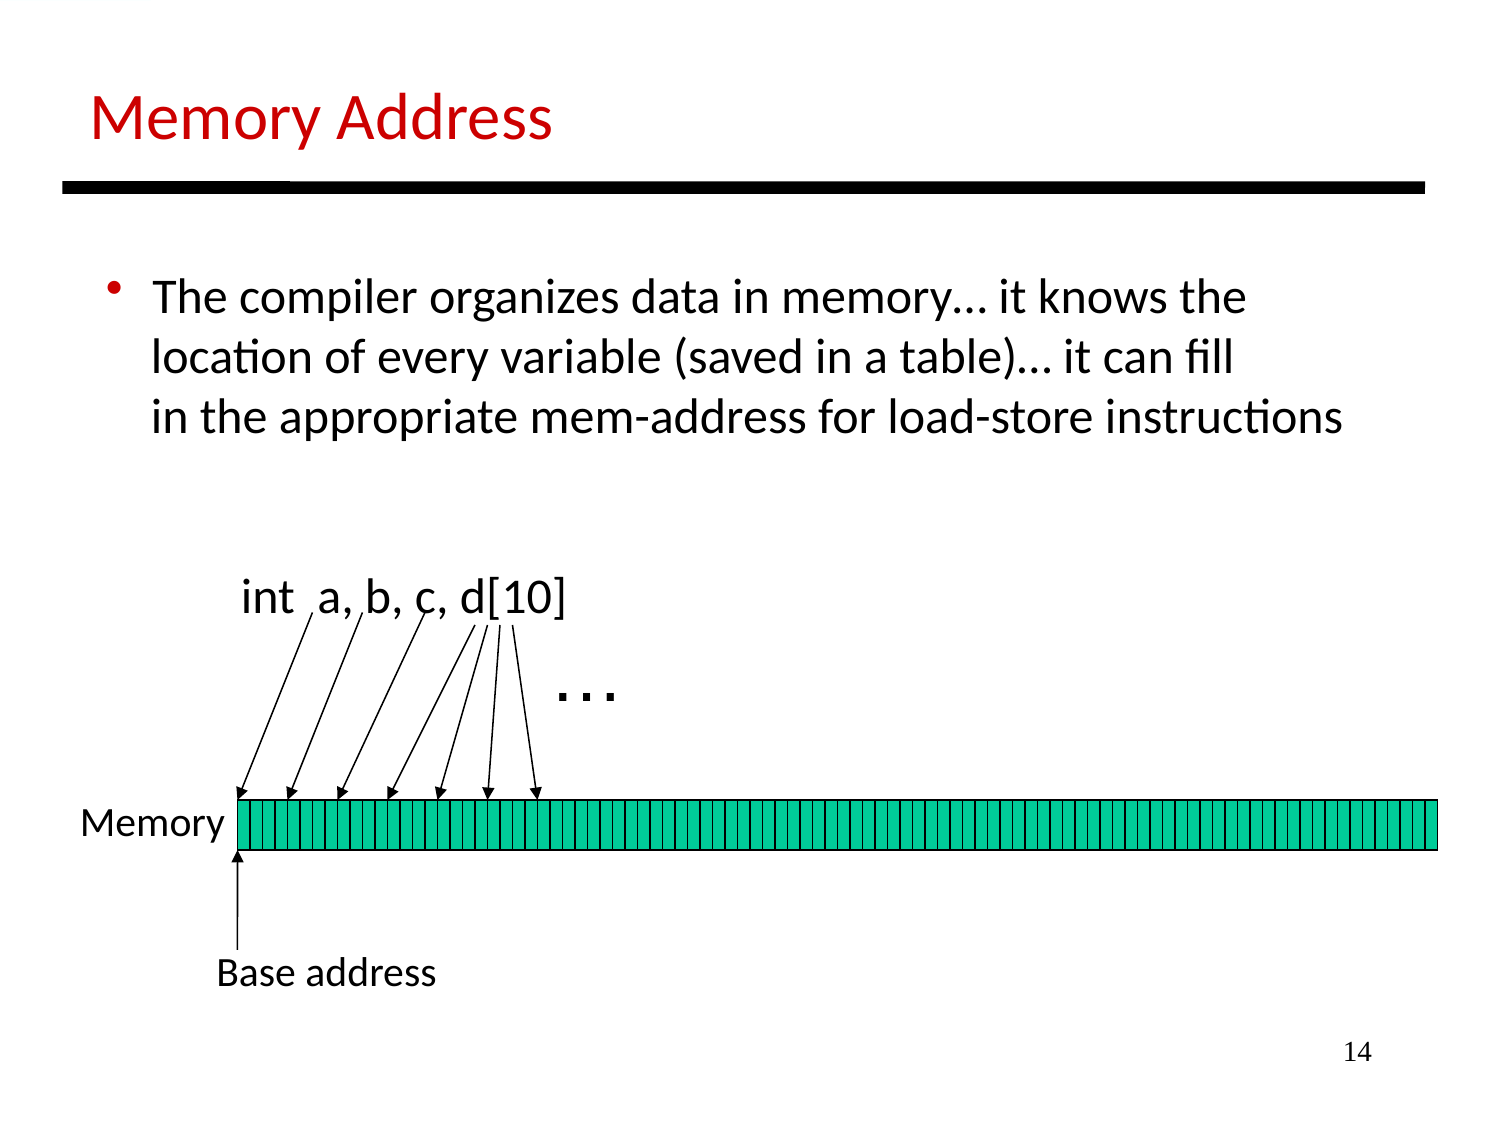

Memory Address
 The compiler organizes data in memory… it knows the
 location of every variable (saved in a table)… it can fill
 in the appropriate mem-address for load-store instructions
 int a, b, c, d[10]
…
Memory
Base address